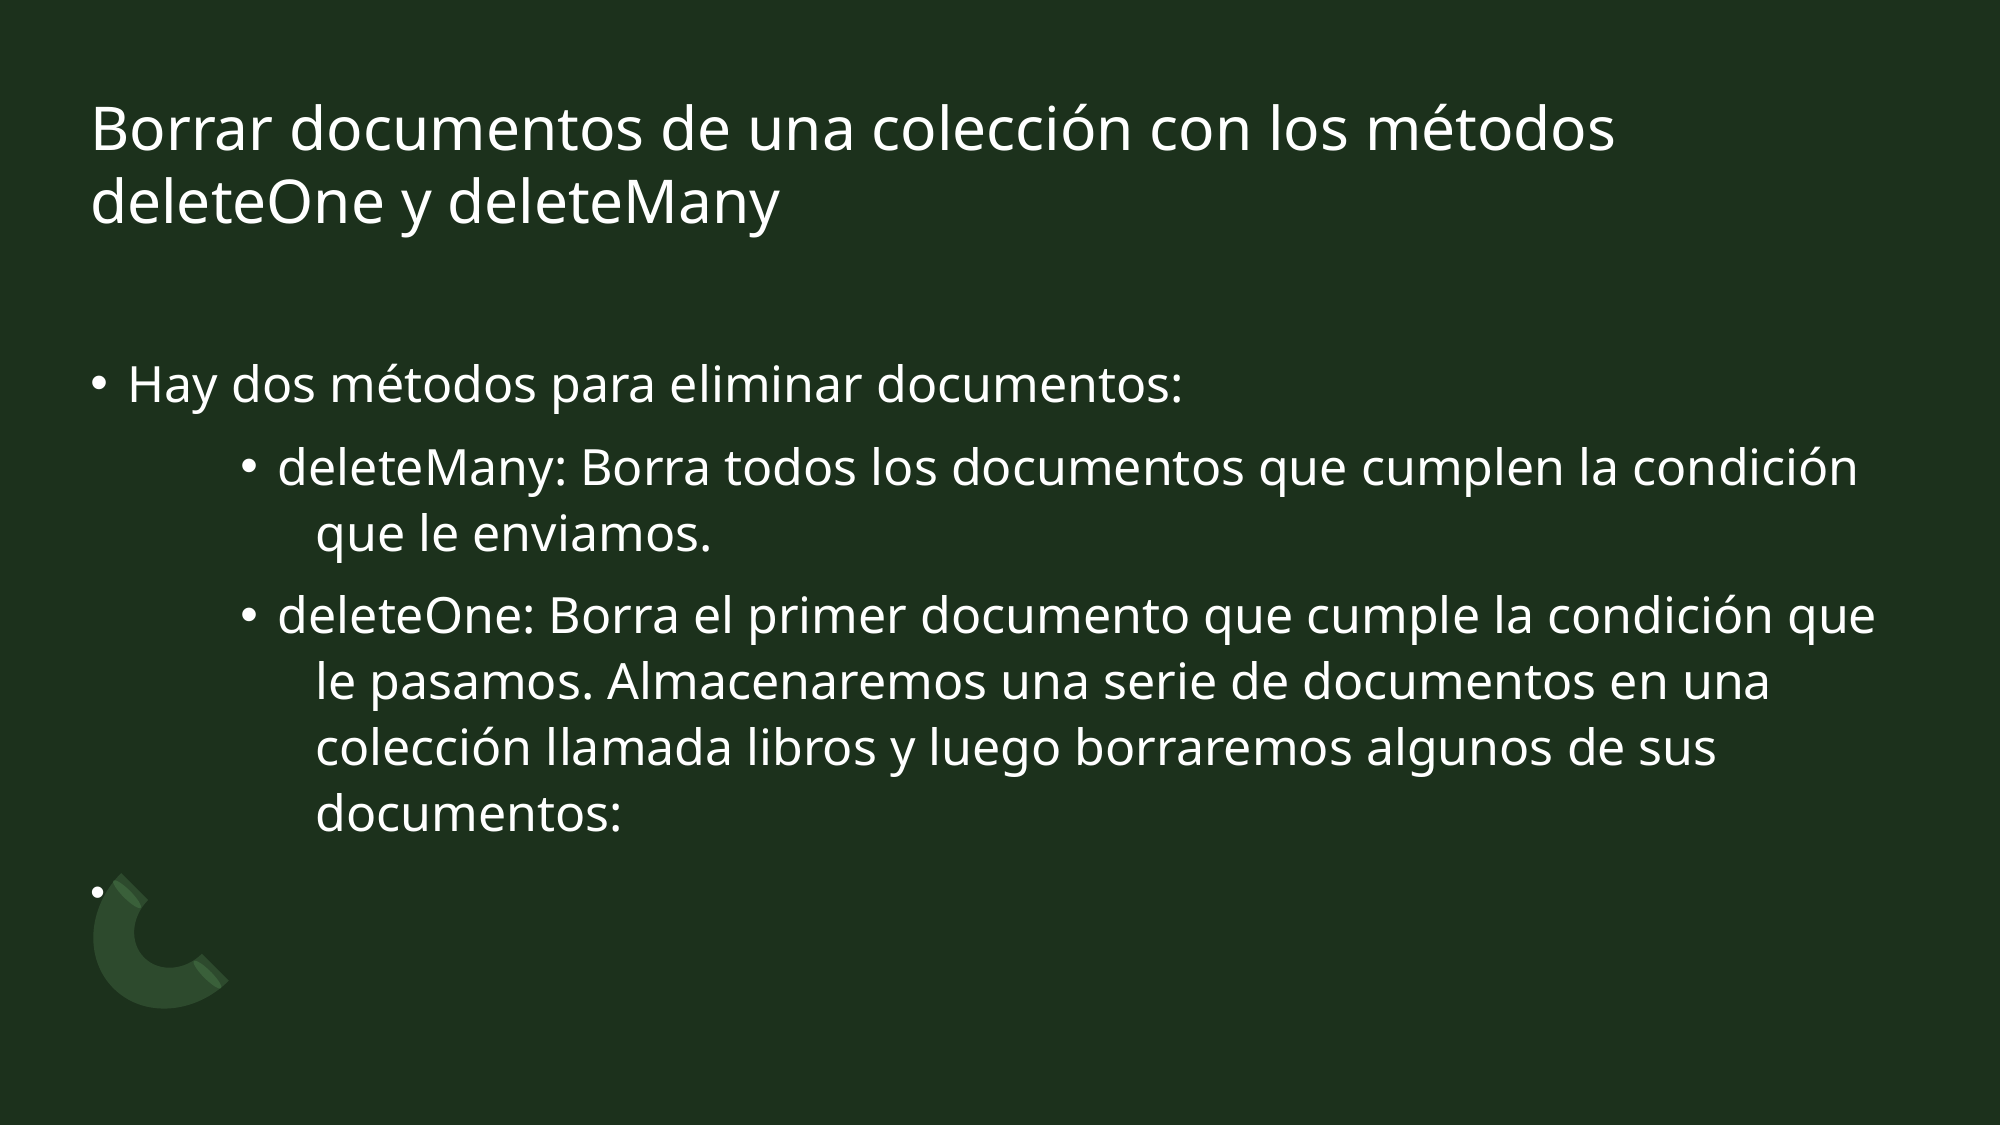

# Borrar documentos de una colección con los métodos deleteOne y deleteMany
Hay dos métodos para eliminar documentos:
deleteMany: Borra todos los documentos que cumplen la condición que le enviamos.
deleteOne: Borra el primer documento que cumple la condición que le pasamos. Almacenaremos una serie de documentos en una colección llamada libros y luego borraremos algunos de sus documentos: